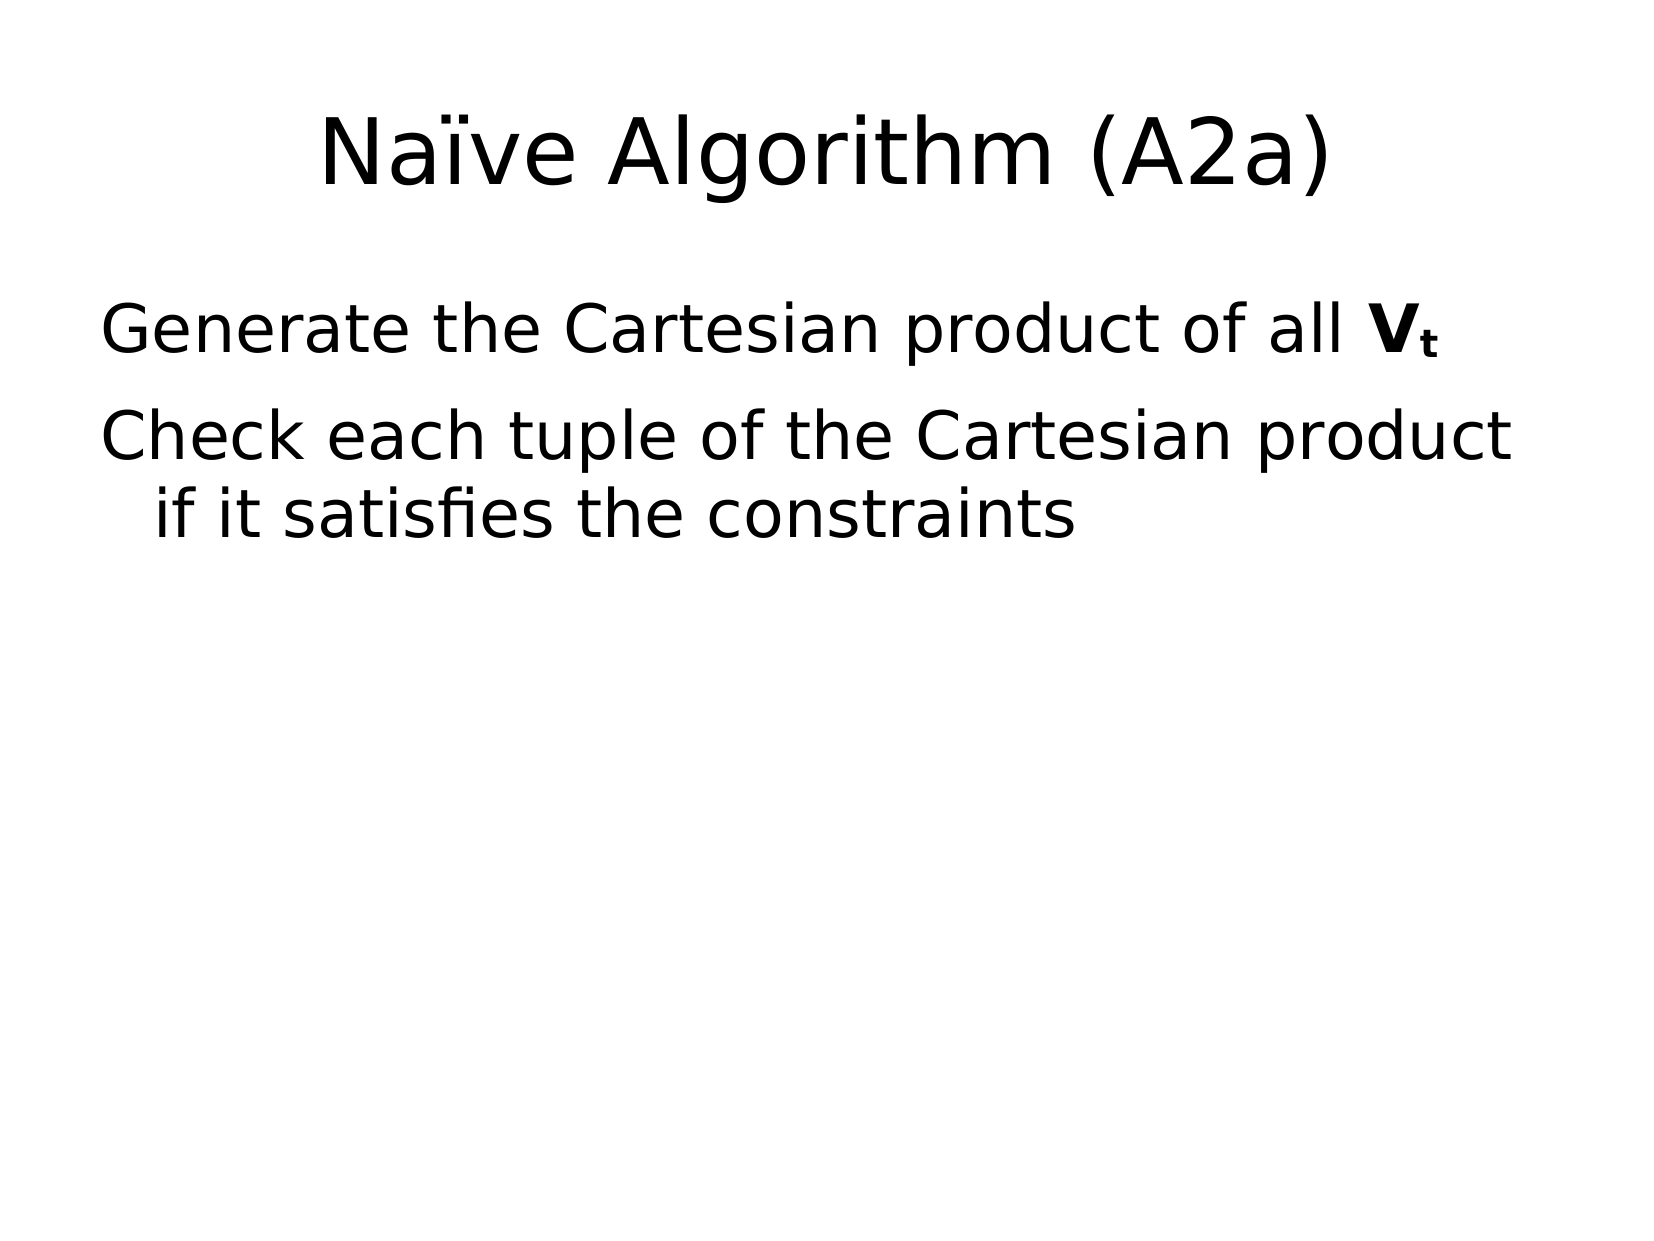

# Naïve Algorithm (A2a)
Generate the Cartesian product of all Vt
Check each tuple of the Cartesian product if it satisfies the constraints